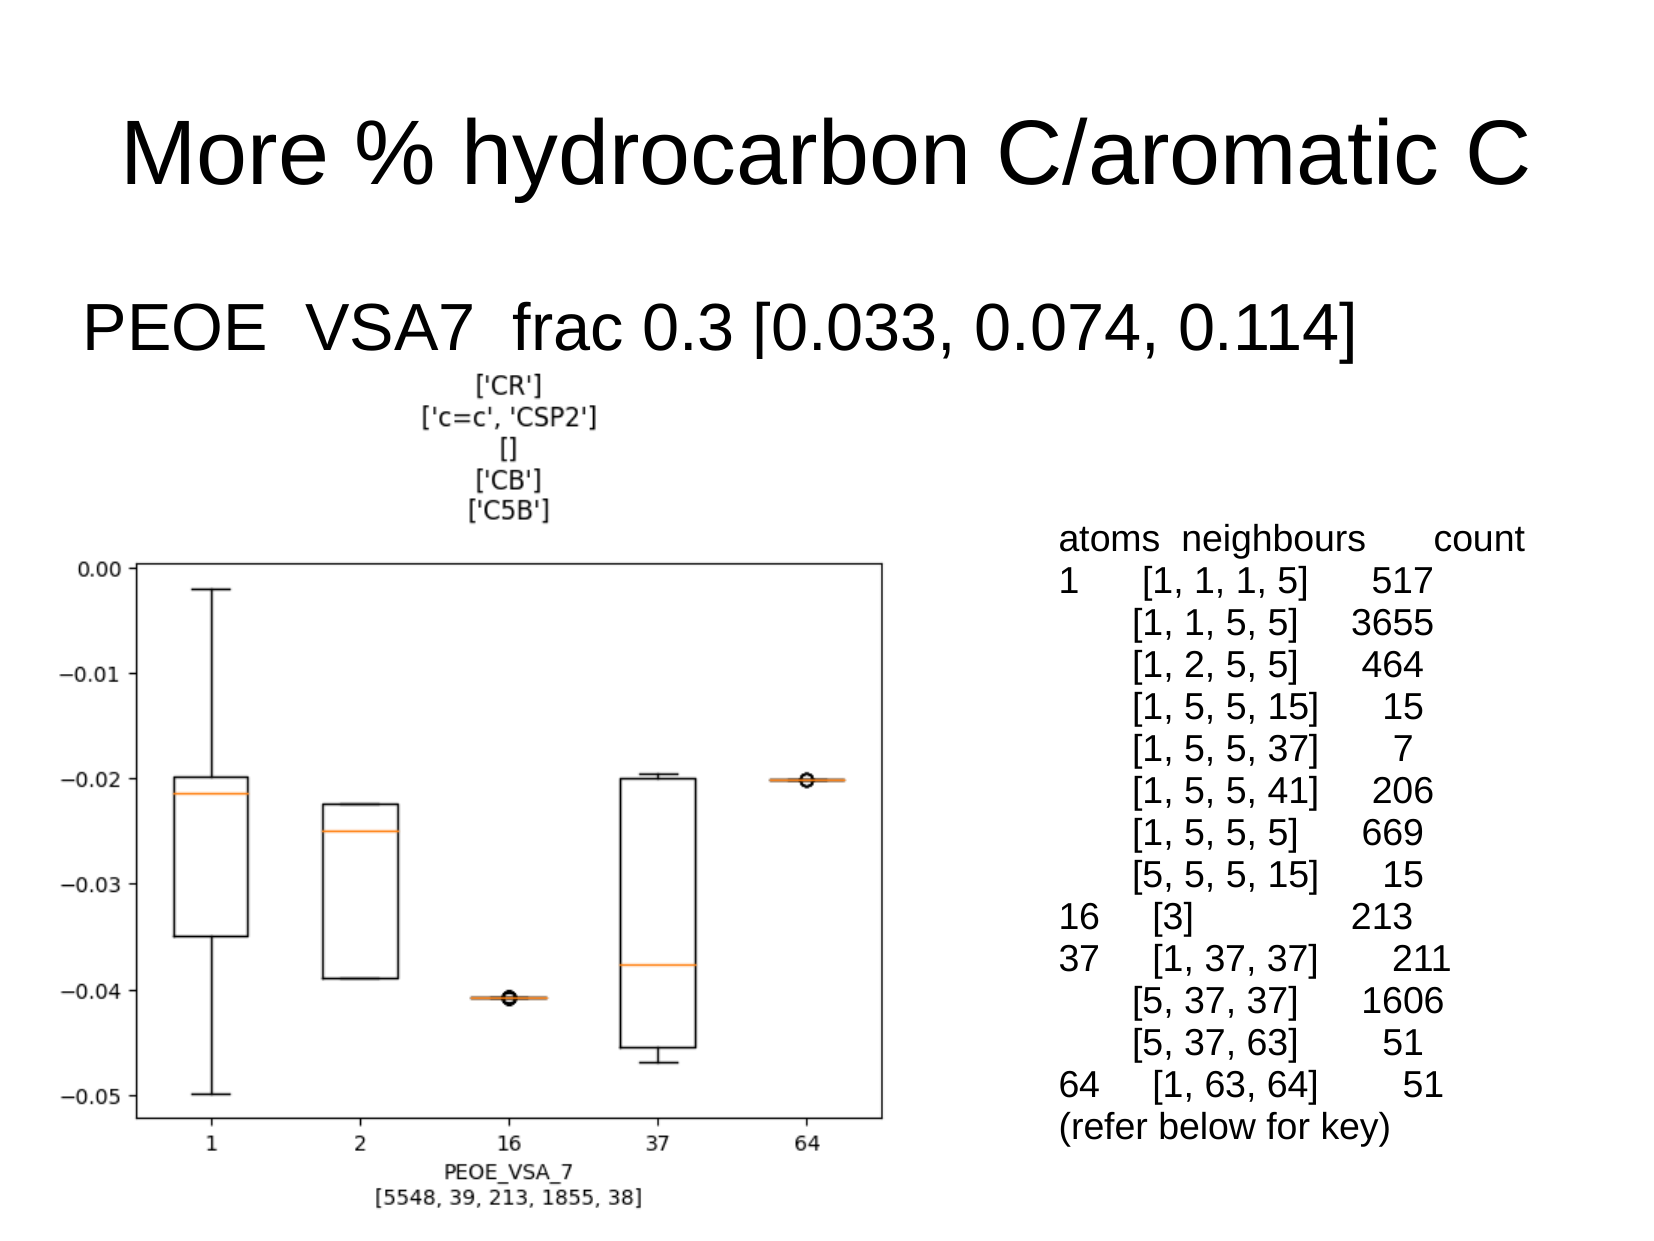

# More % hydrocarbon C/aromatic C
PEOE_VSA7_frac 0.3 [0.033, 0.074, 0.114]
atoms neighbours	count
1 [1, 1, 1, 5] 517
 [1, 1, 5, 5] 3655
 [1, 2, 5, 5] 464
 [1, 5, 5, 15] 15
 [1, 5, 5, 37] 7
 [1, 5, 5, 41] 206
 [1, 5, 5, 5] 669
 [5, 5, 5, 15] 15
16 [3] 213
37 [1, 37, 37] 211
 [5, 37, 37] 1606
 [5, 37, 63] 51
64 [1, 63, 64] 51
(refer below for key)
 Symbolic Numeric 			Definition [coordination_number] {formal charge}
0 CR 1 Alkyl carbon [4]
1 c=c 2 Vinylic carbon [3]
2 CSP2 2 Generic sp2 carbon [3]
20 HC 5 Hydrogen attached to carbon
21 HSI 5 Hydrogen attached to silicon [I]
56 S 15 Thiol sulfide disulphide sulphur[2]
57 s=c 16 Sulfur doubly bonded to carbon[1]
124 CB 37 Aromatic carbon_benzene [3]
159 C5A 63 Aromatic 5-ring C alpha to N: O: or S: [3]
160 C5B 64 Aromatic 5-ring C beta to N: O: or S: [3]